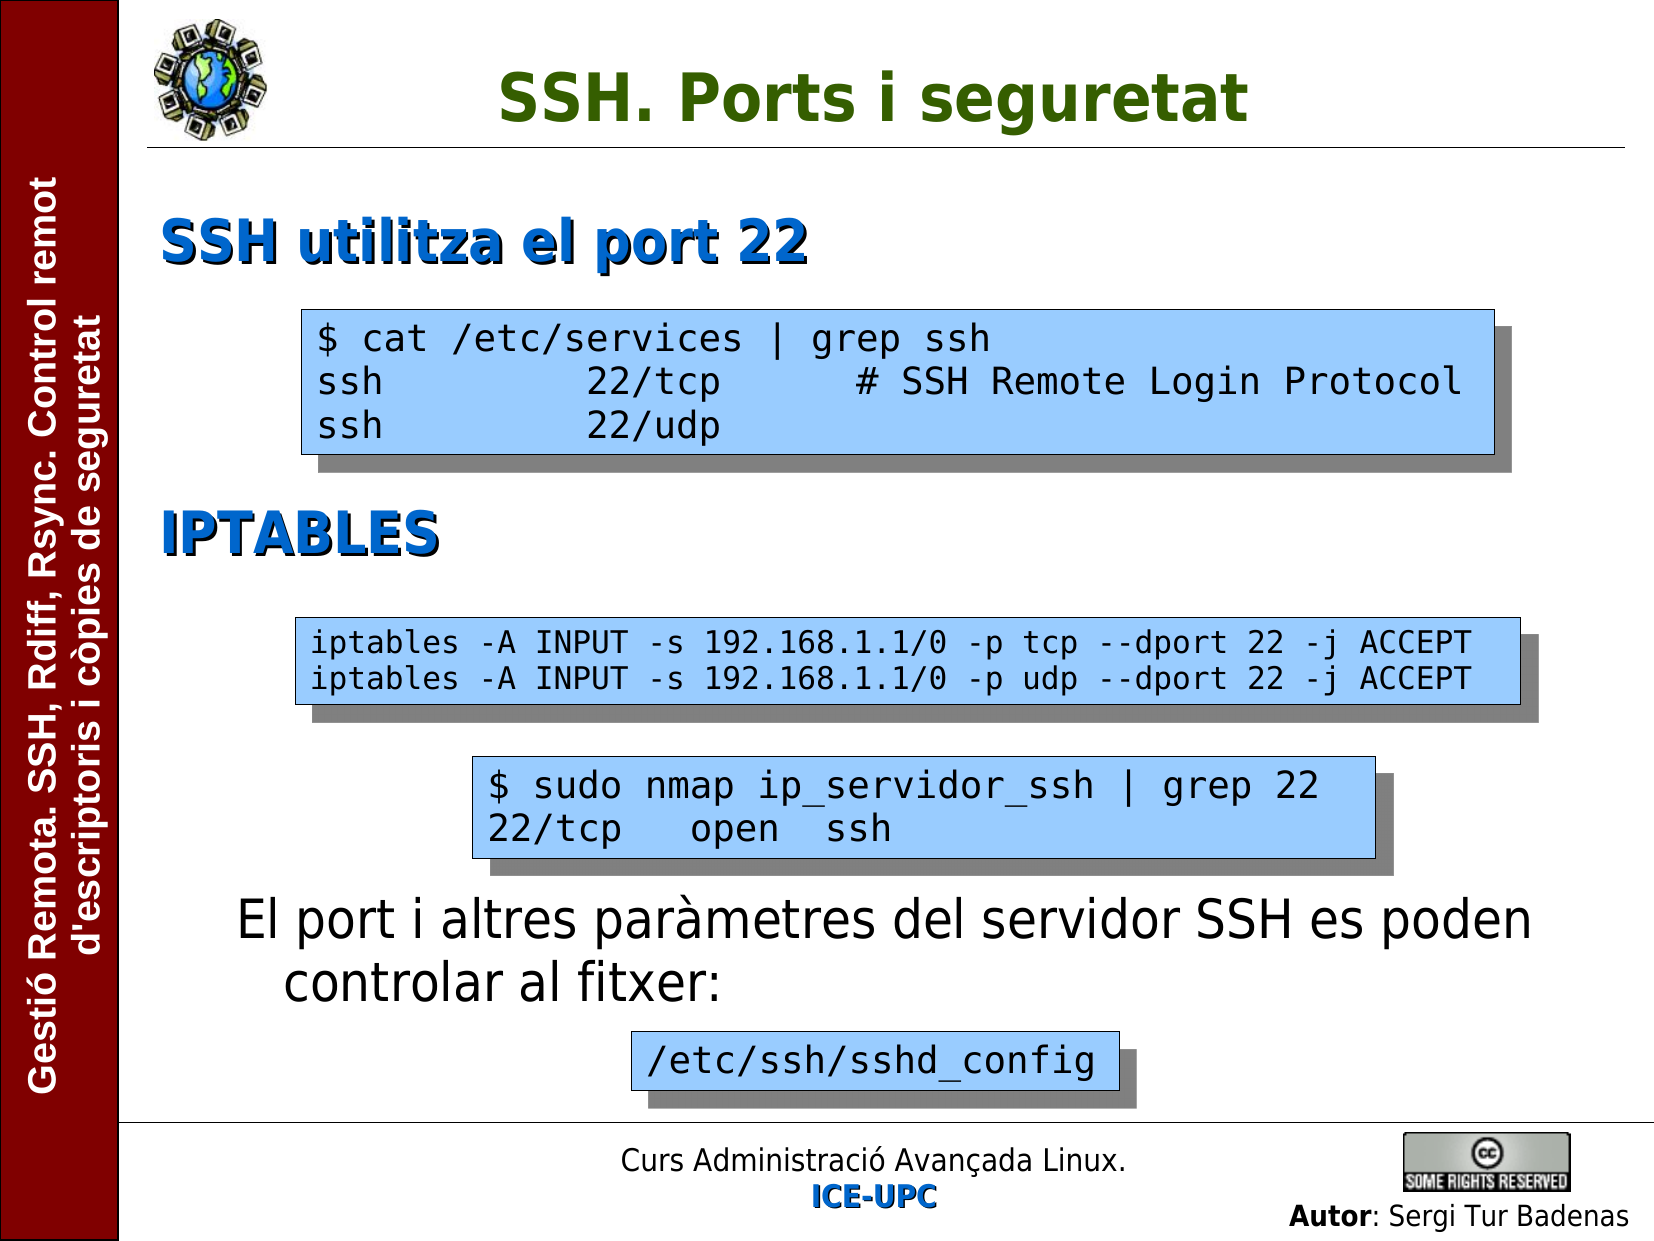

# SSH. Ports i seguretat
SSH utilitza el port 22
IPTABLES
El port i altres paràmetres del servidor SSH es poden controlar al fitxer:
$ cat /etc/services | grep ssh
ssh 22/tcp # SSH Remote Login Protocol
ssh 22/udp
iptables -A INPUT -s 192.168.1.1/0 -p tcp --dport 22 -j ACCEPT
iptables -A INPUT -s 192.168.1.1/0 -p udp --dport 22 -j ACCEPT
$ sudo nmap ip_servidor_ssh | grep 22
22/tcp open ssh
/etc/ssh/sshd_config